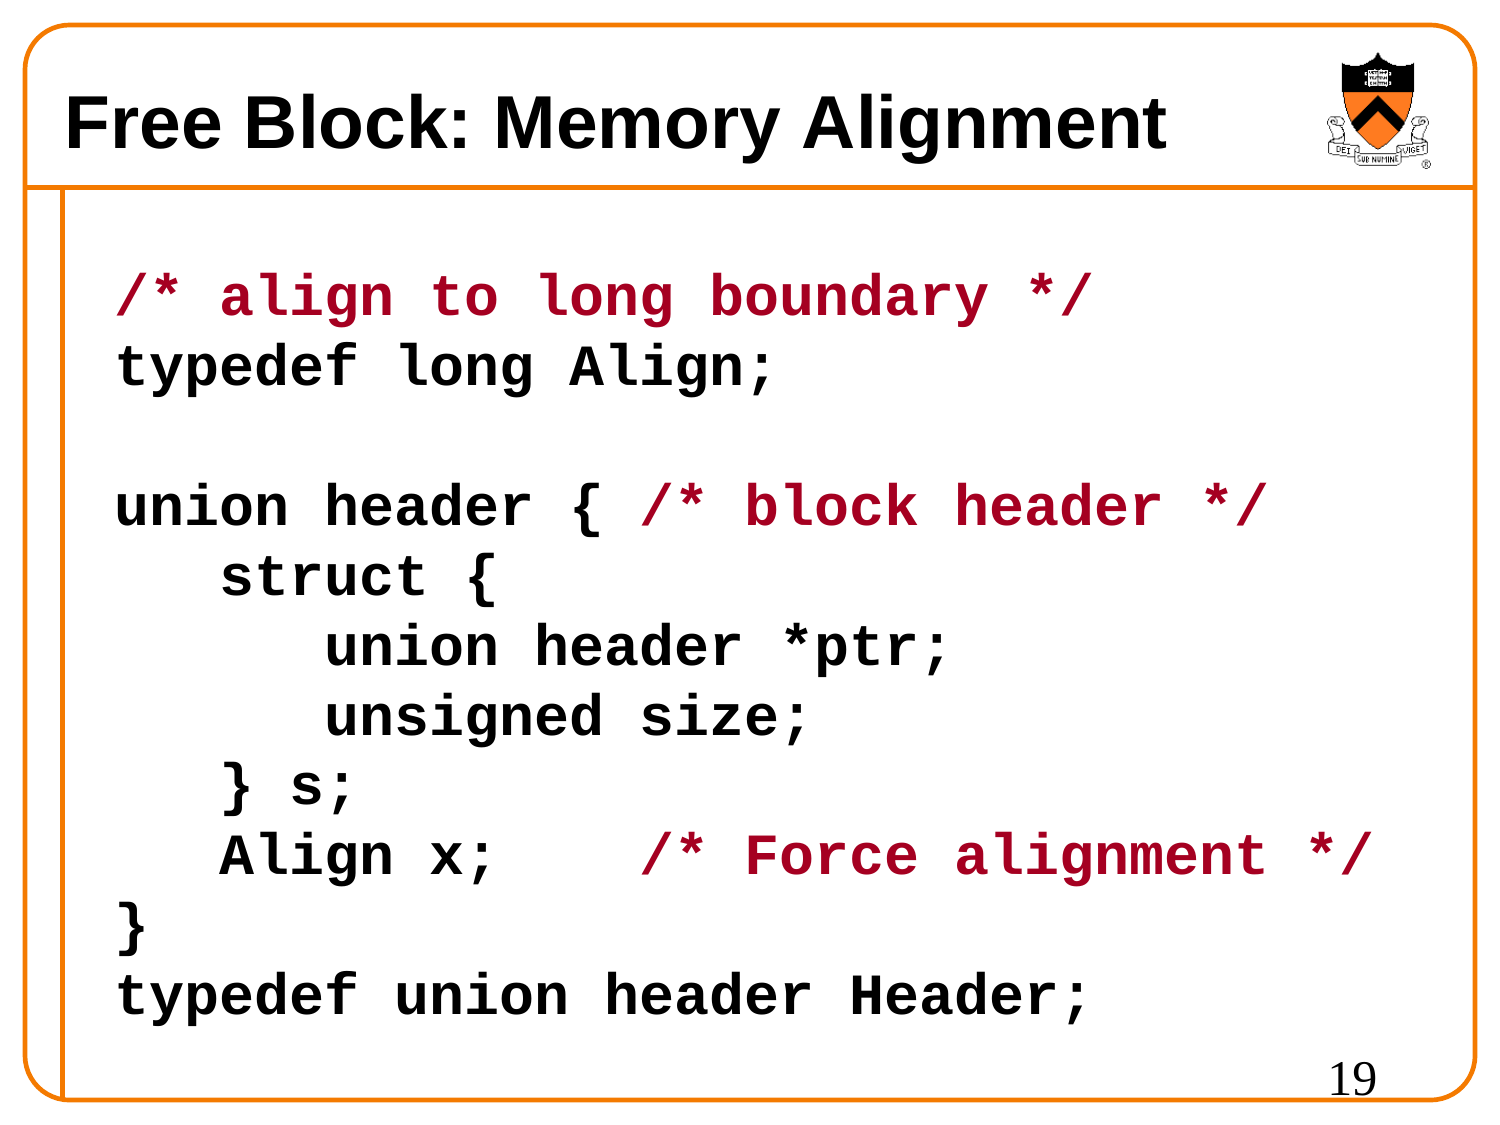

# Free Block: Memory Alignment
/* align to long boundary */
typedef long Align;
union header { /* block header */
 struct {
 union header *ptr;
 unsigned size;
 } s;
 Align x; /* Force alignment */
}
typedef union header Header;
19